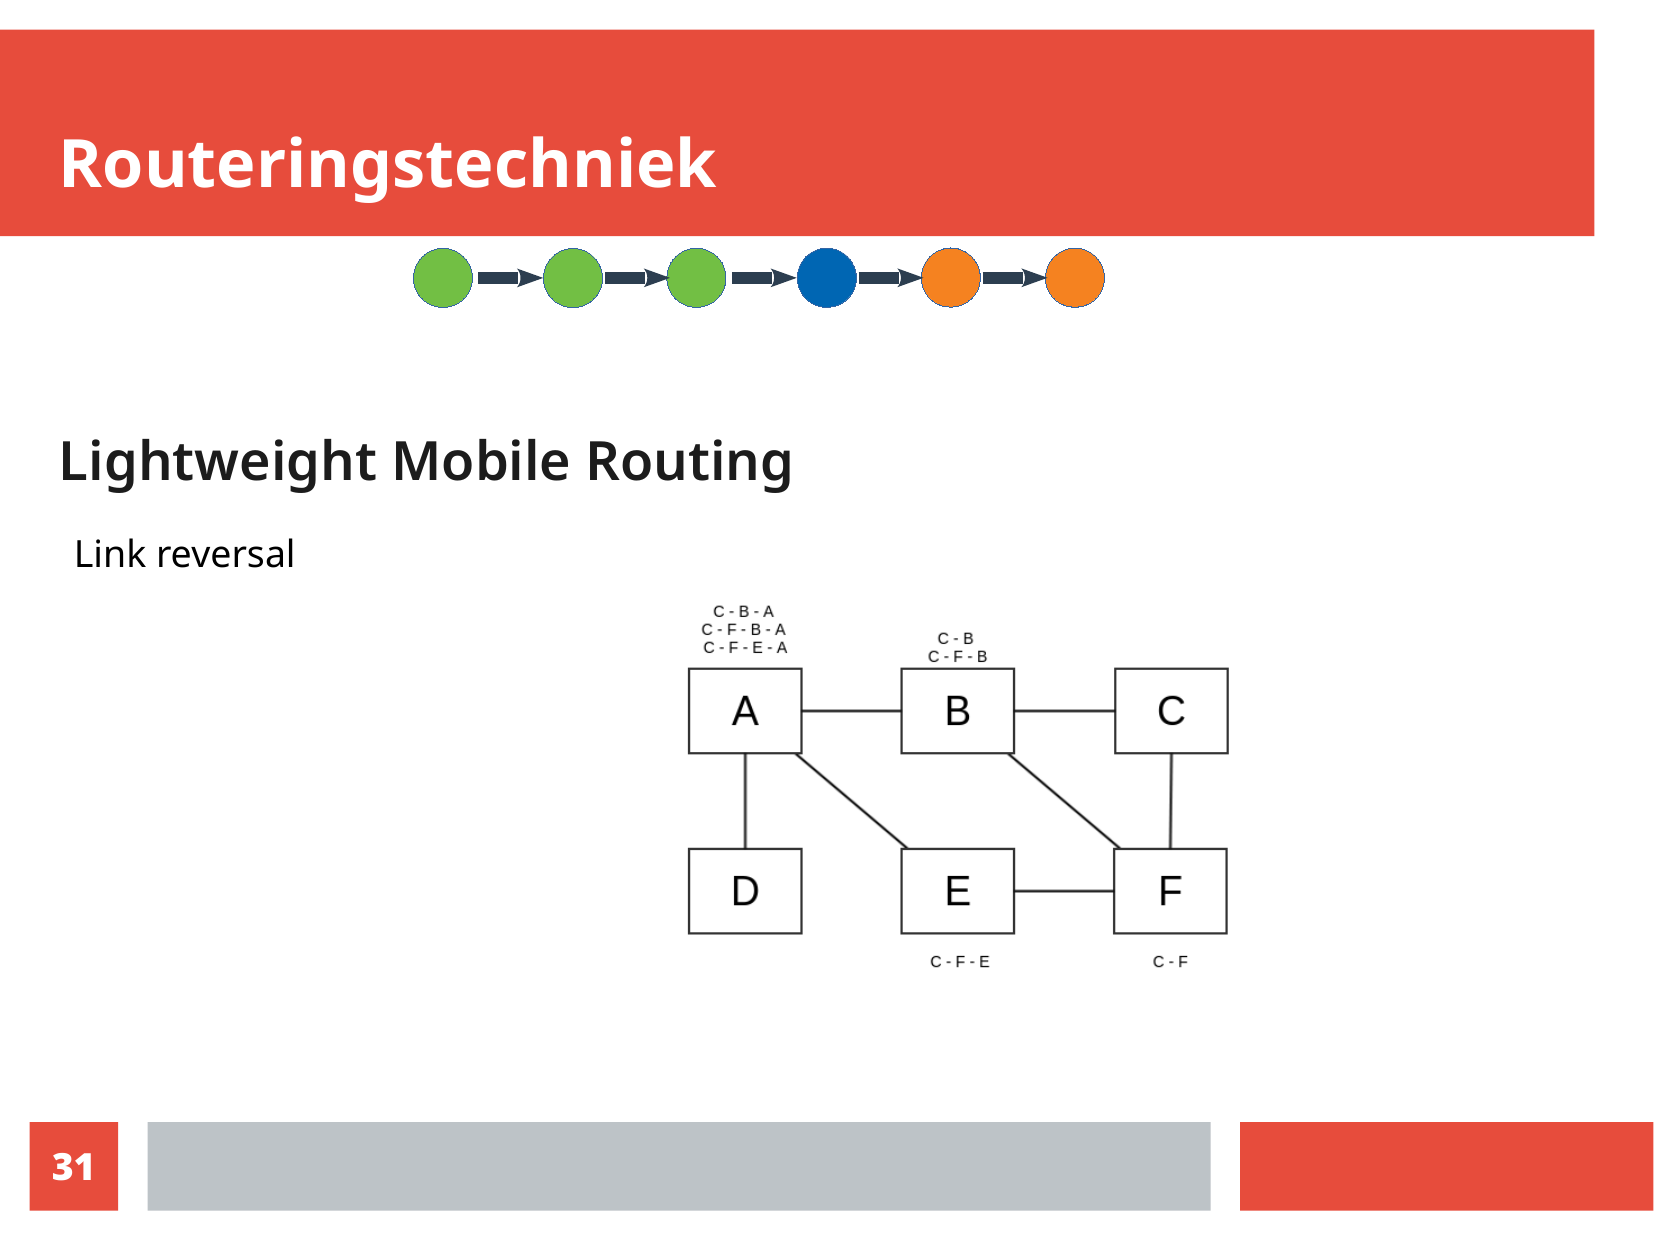

# Routeringstechniek
Lightweight Mobile Routing
Link reversal
31